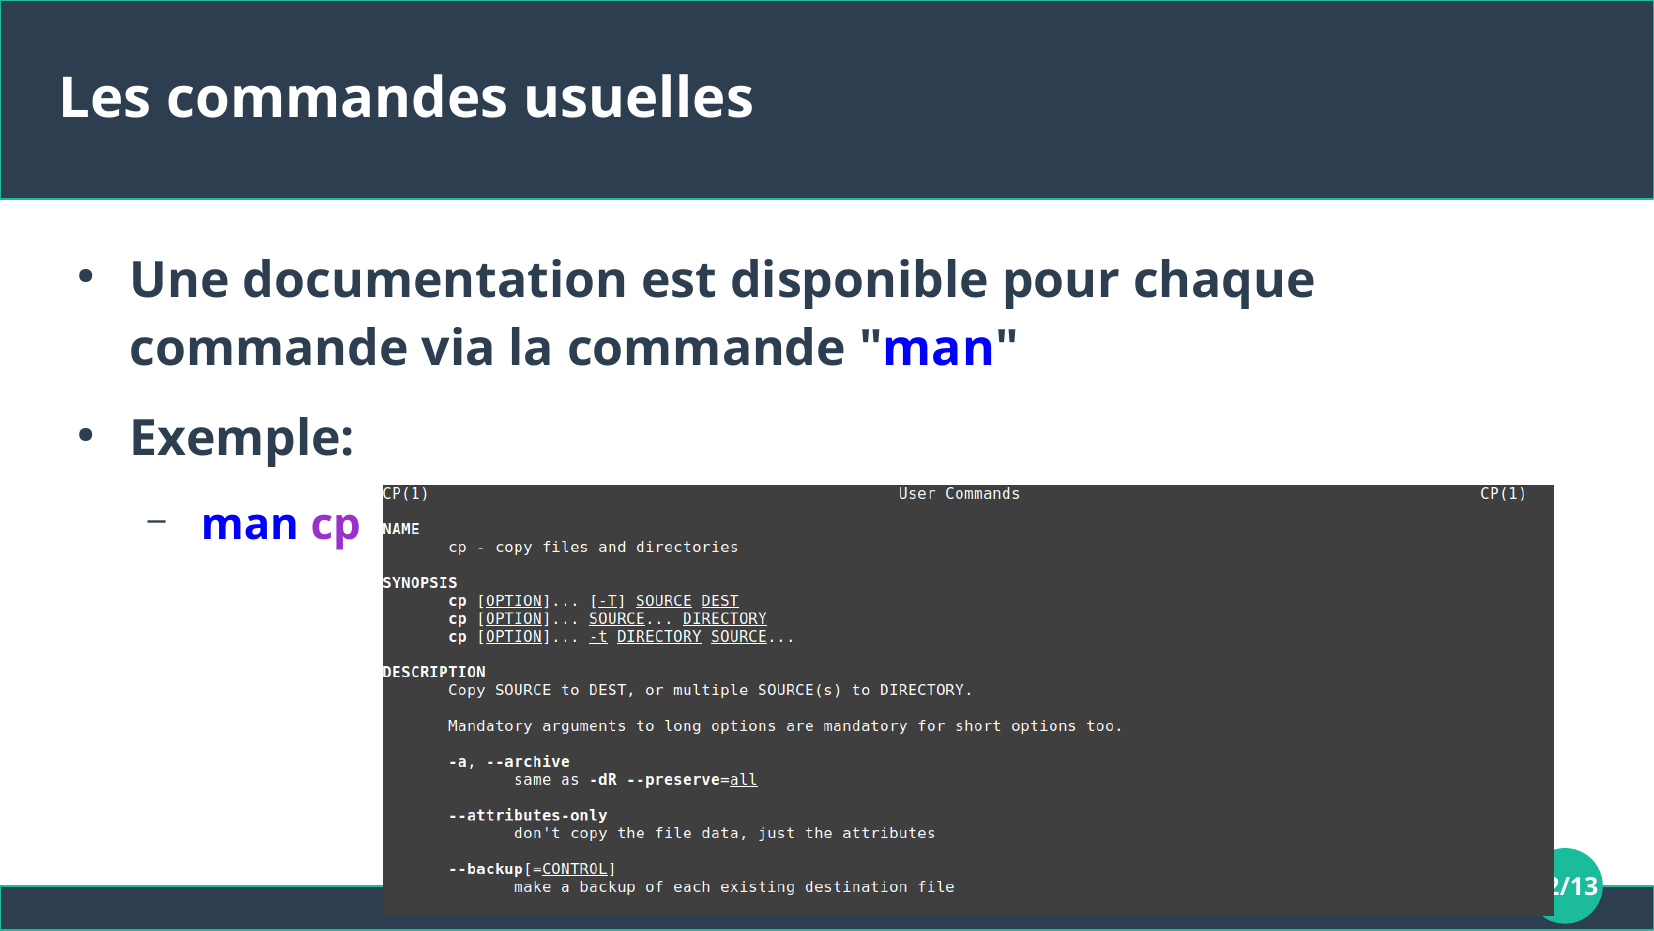

# Les commandes usuelles
Une documentation est disponible pour chaque commande via la commande "man"
Exemple:
man cp
12